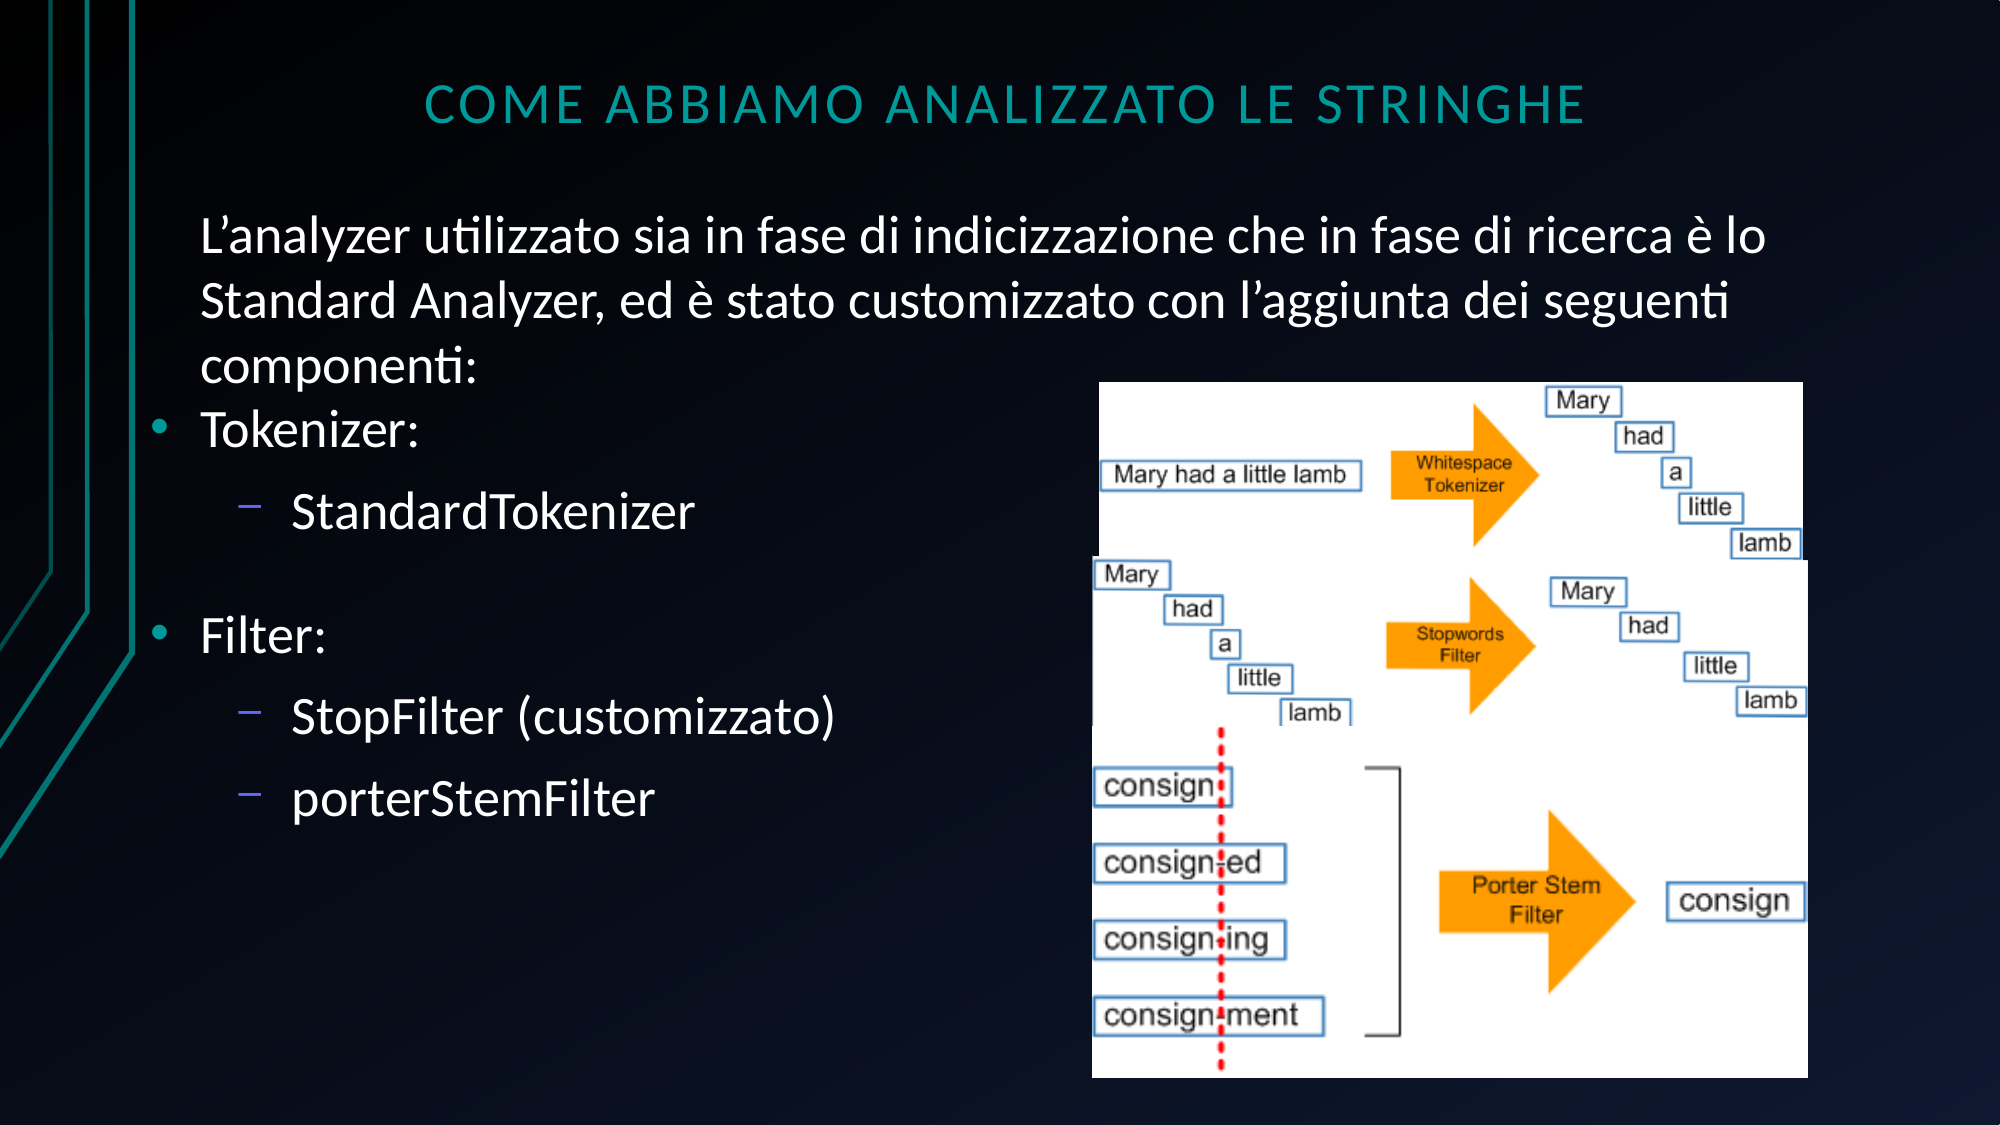

# Come abbiamo analizzato le stringhe
L’analyzer utilizzato sia in fase di indicizzazione che in fase di ricerca è lo Standard Analyzer, ed è stato customizzato con l’aggiunta dei seguenti componenti:
Tokenizer:
StandardTokenizer
Filter:
StopFilter (customizzato)
porterStemFilter